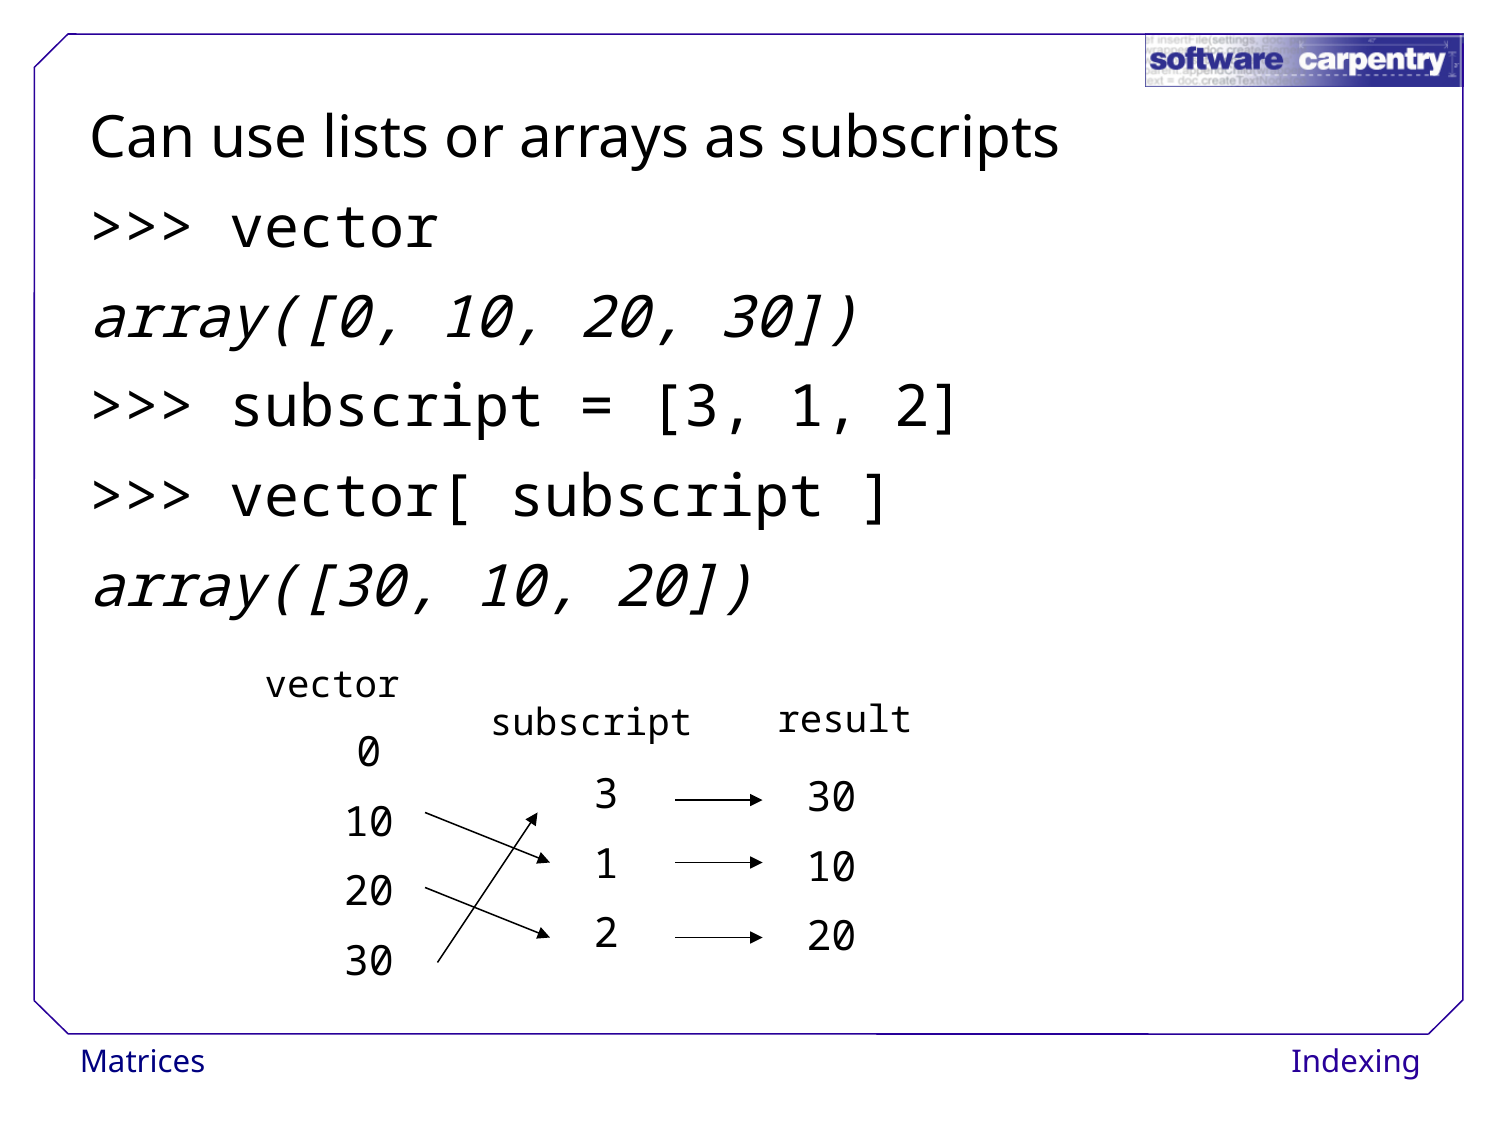

# Can use lists or arrays as subscripts
>>> vector
array([0, 10, 20, 30])
>>> subscript = [3, 1, 2]
>>> vector[ subscript ]
array([30, 10, 20])
vector
result
subscript
| 0 |
| --- |
| 10 |
| 20 |
| 30 |
| 3 |
| --- |
| 1 |
| 2 |
| 30 |
| --- |
| 10 |
| 20 |